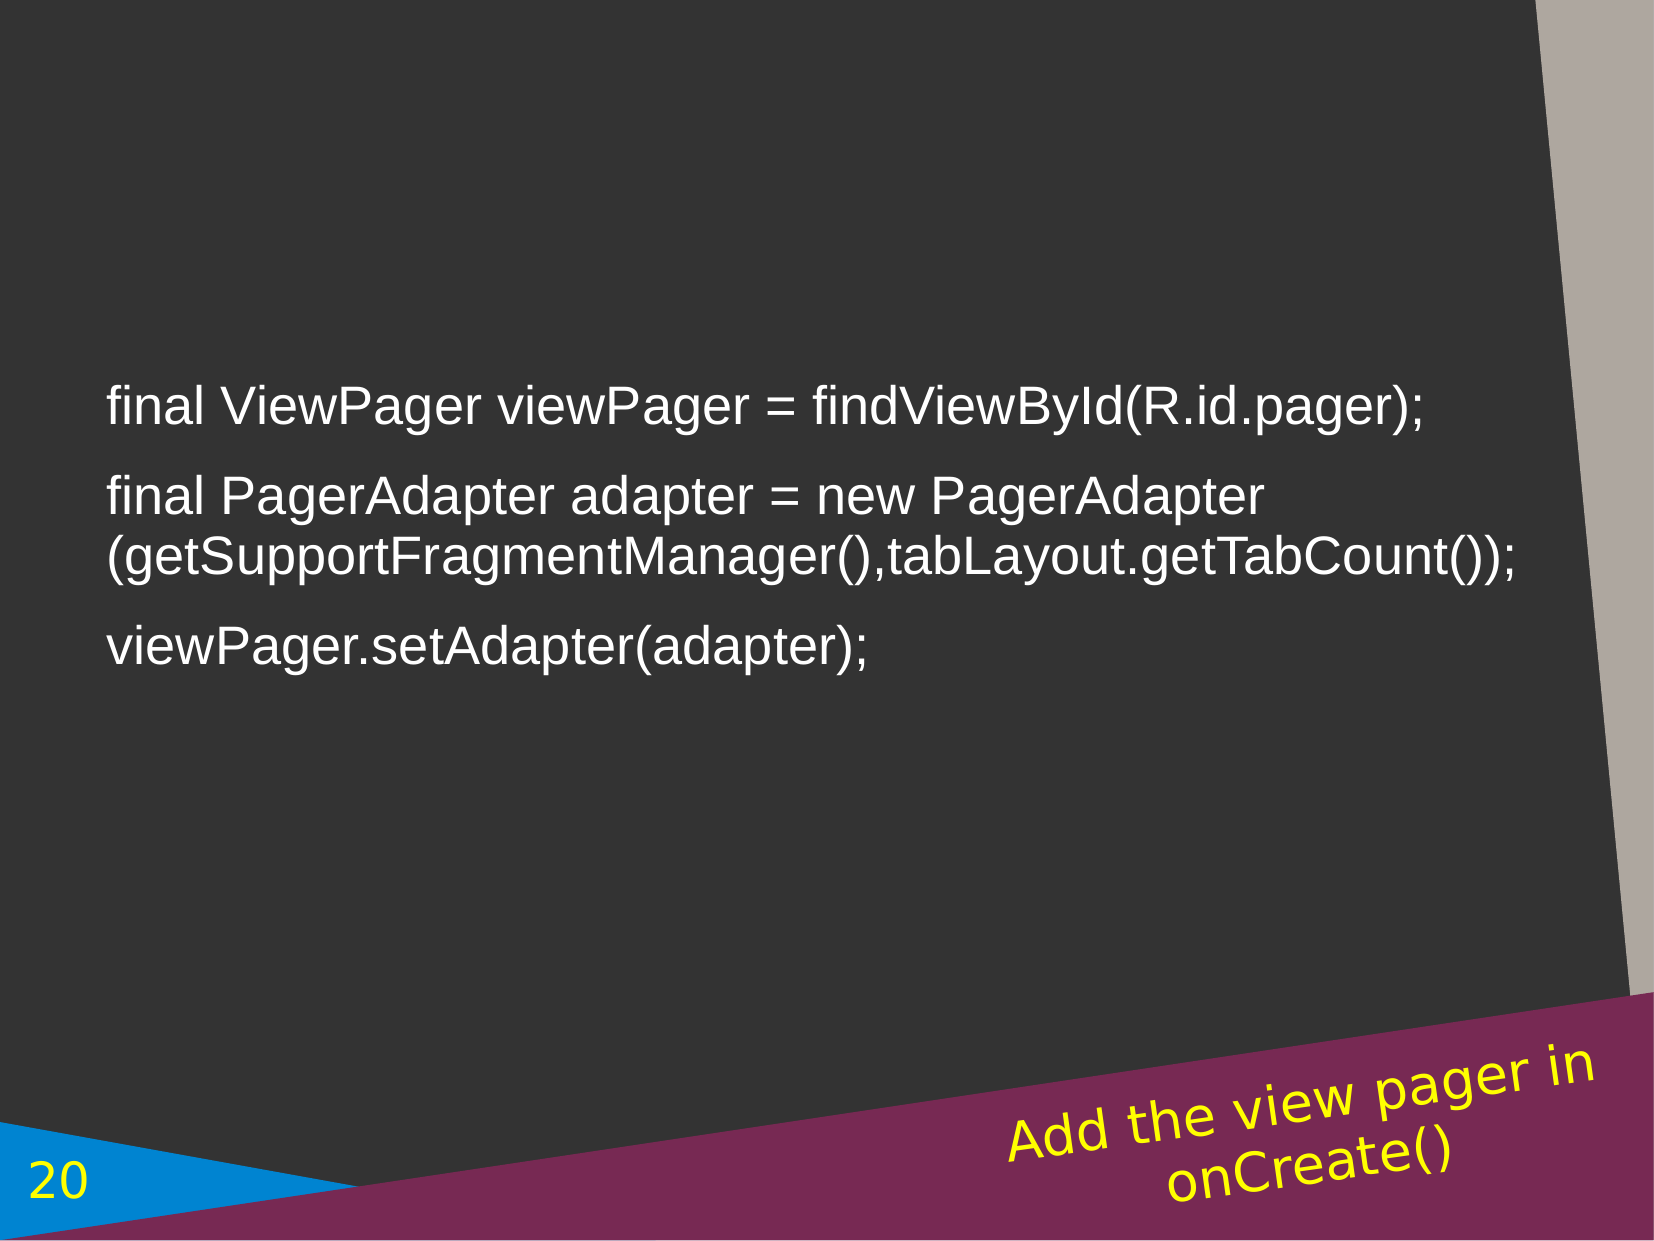

final ViewPager viewPager = findViewById(R.id.pager);
final PagerAdapter adapter = new PagerAdapter (getSupportFragmentManager(),tabLayout.getTabCount());
viewPager.setAdapter(adapter);
# Add the view pager in onCreate()
20